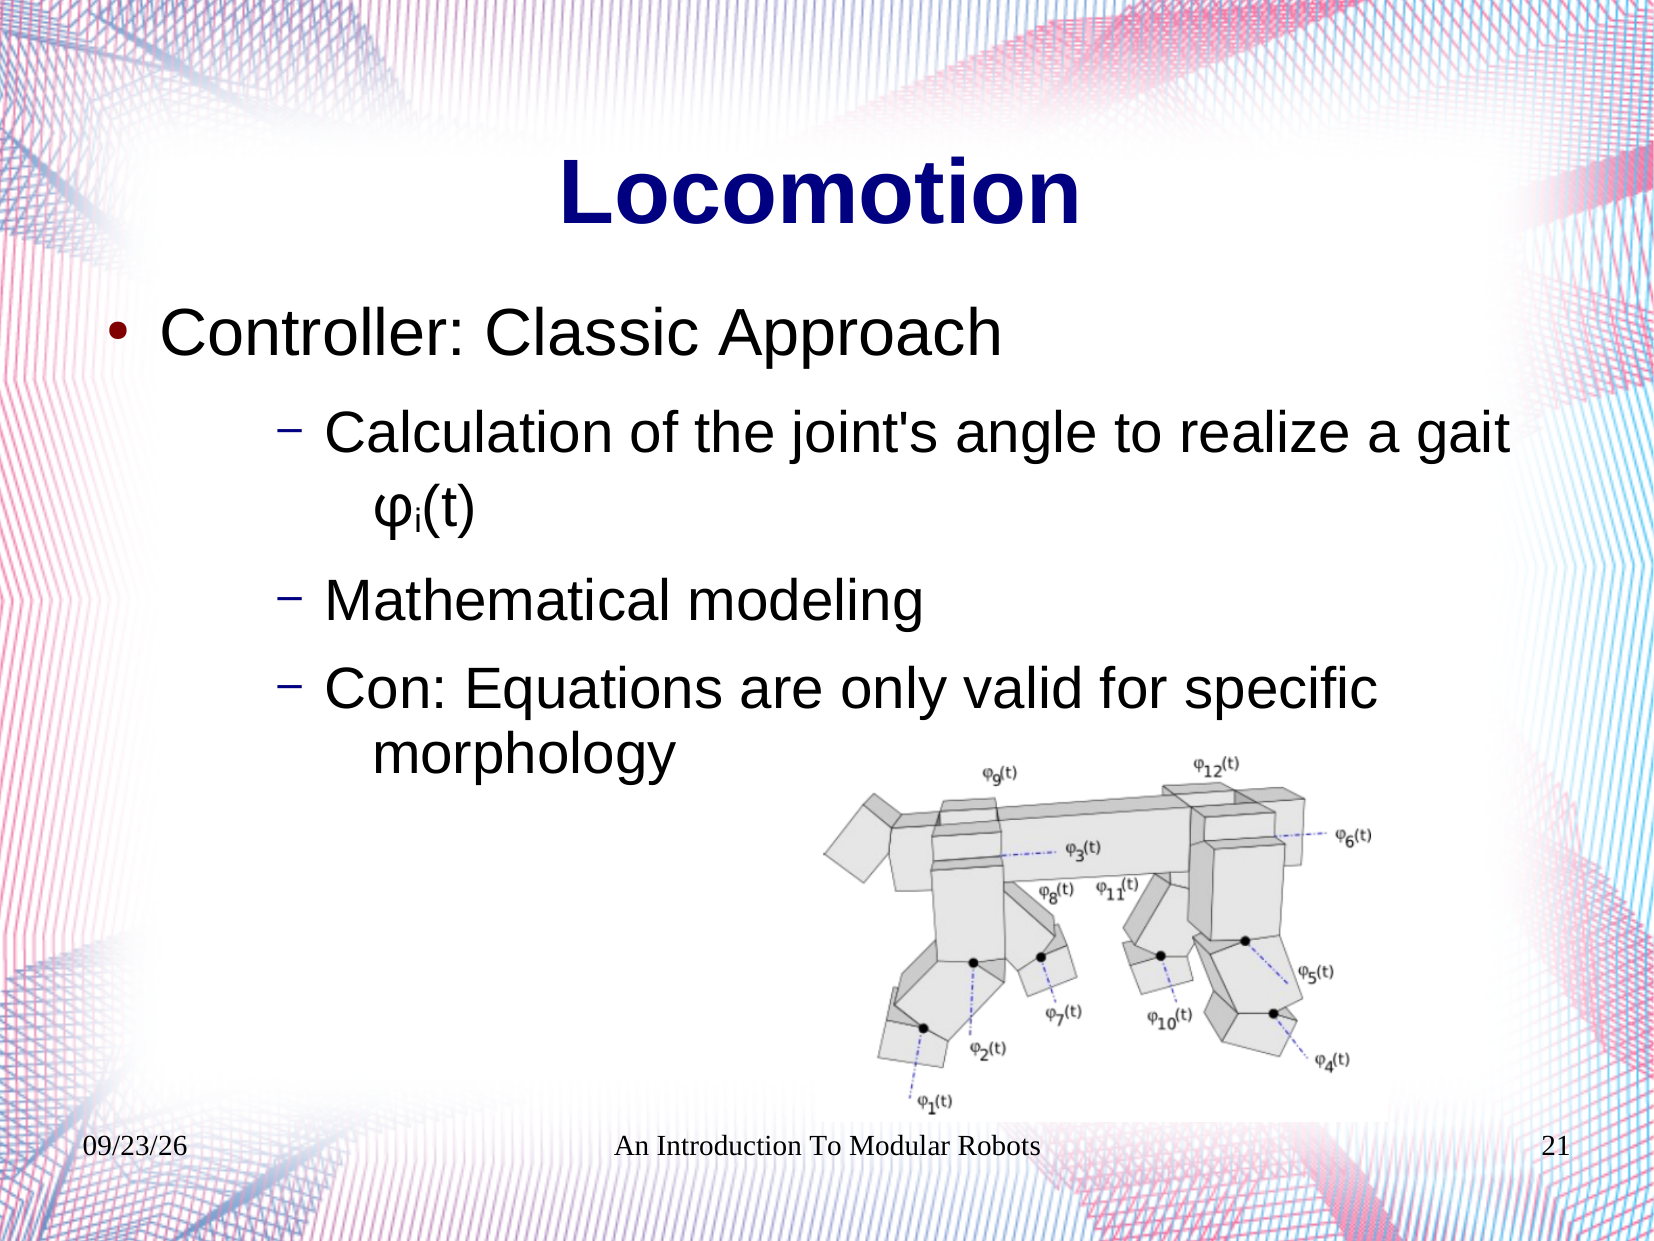

# Locomotion
Controller: Classic Approach
Calculation of the joint's angle to realize a gait φi(t)
Mathematical modeling
Con: Equations are only valid for specific morphology
An Introduction To Modular Robots
21